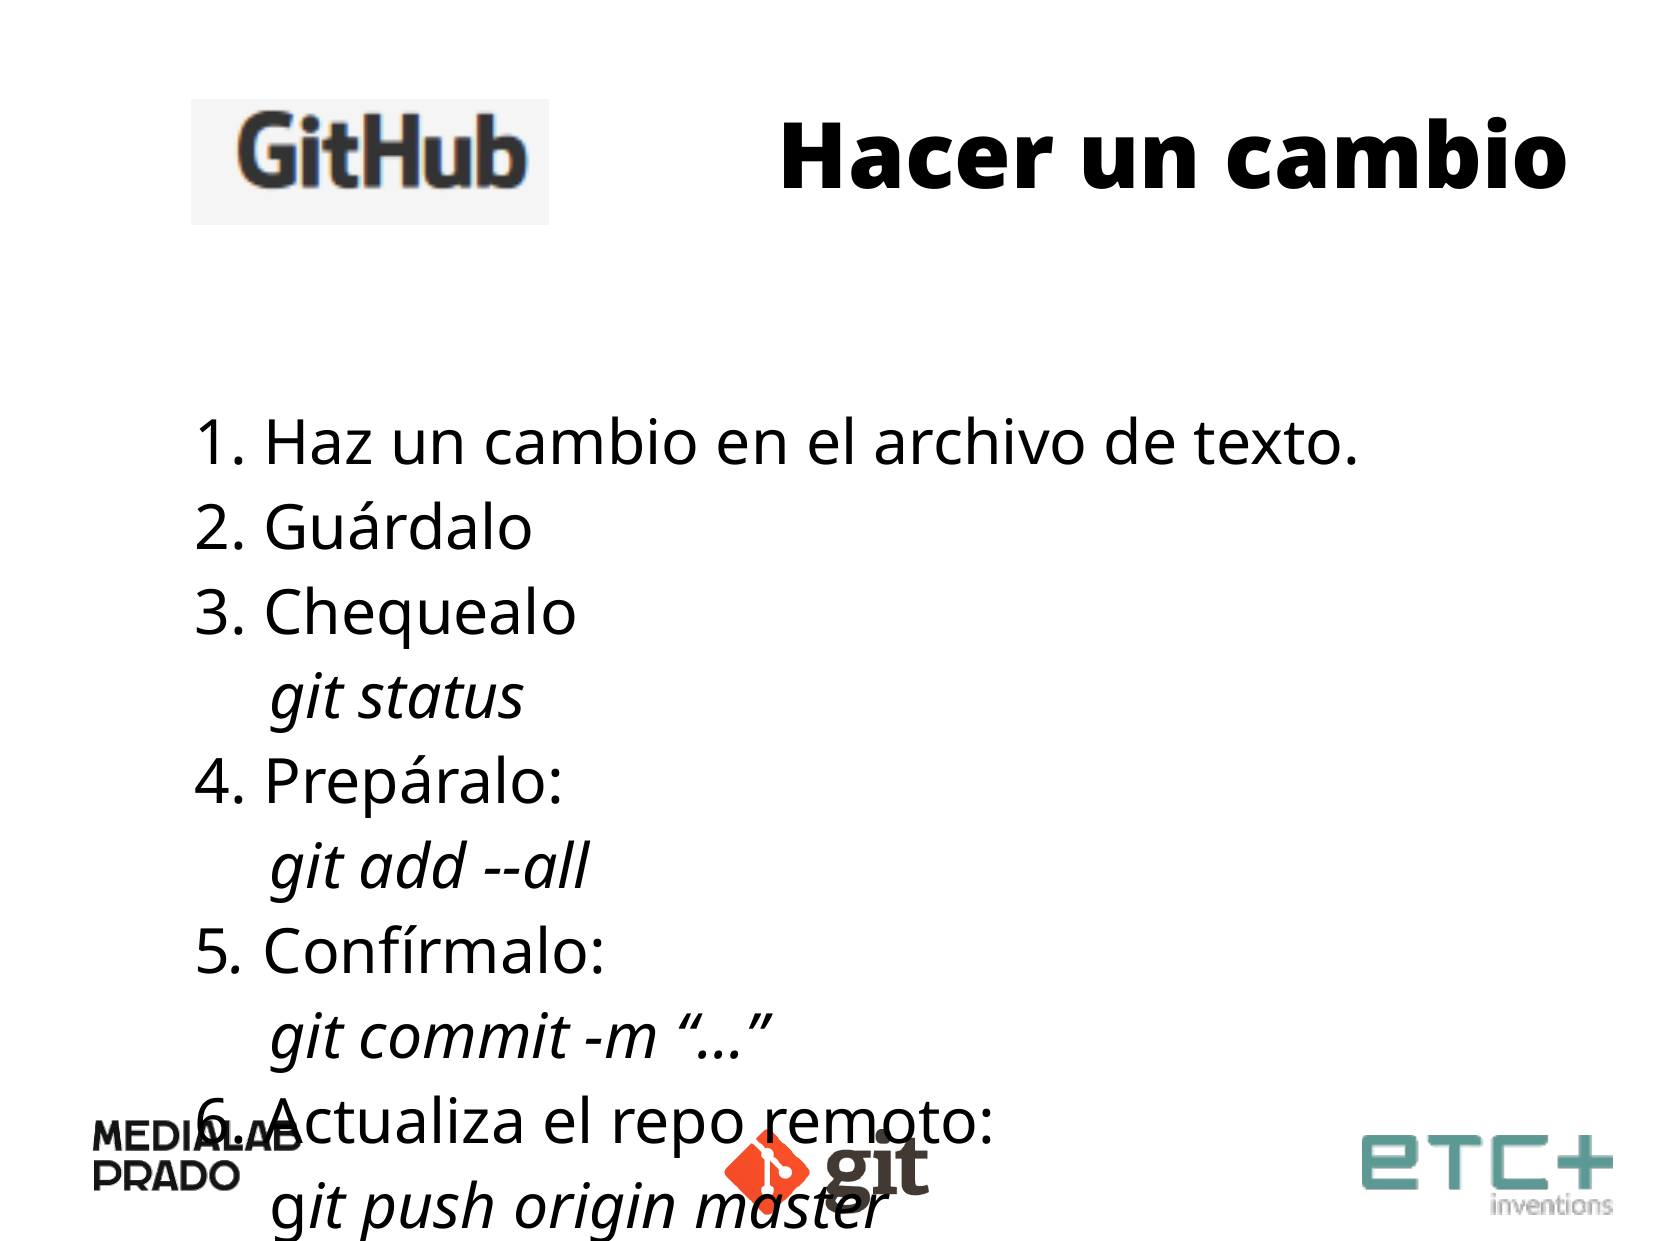

# Hacer un cambio
1. Haz un cambio en el archivo de texto.
2. Guárdalo
3. Chequealo
	git status
4. Prepáralo:
	git add --all
5. Confírmalo:
	git commit -m “...”
6. Actualiza el repo remoto:
	git push origin master